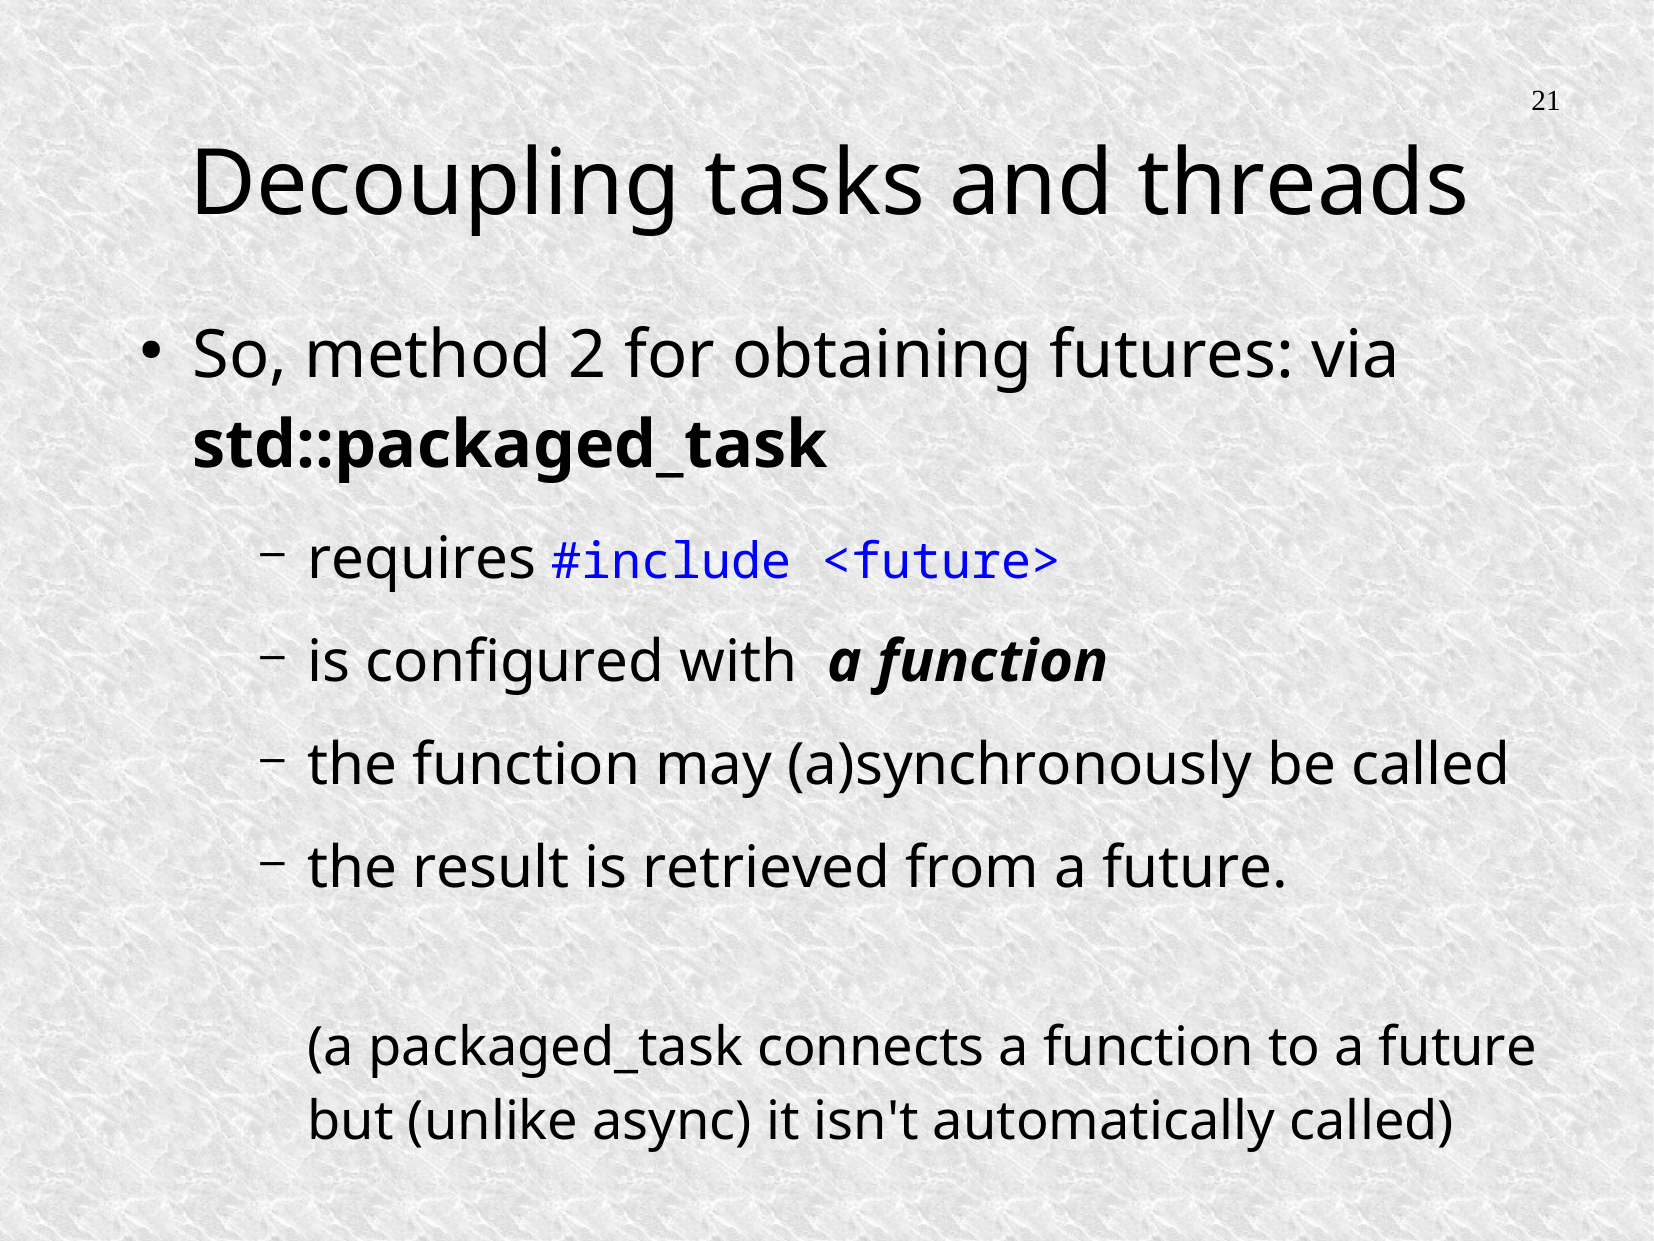

# Decoupling tasks and threads
21
So, method 2 for obtaining futures: via std::packaged_task
requires #include <future>
is configured with a function
the function may (a)synchronously be called
the result is retrieved from a future.
(a packaged_task connects a function to a future but (unlike async) it isn't automatically called)